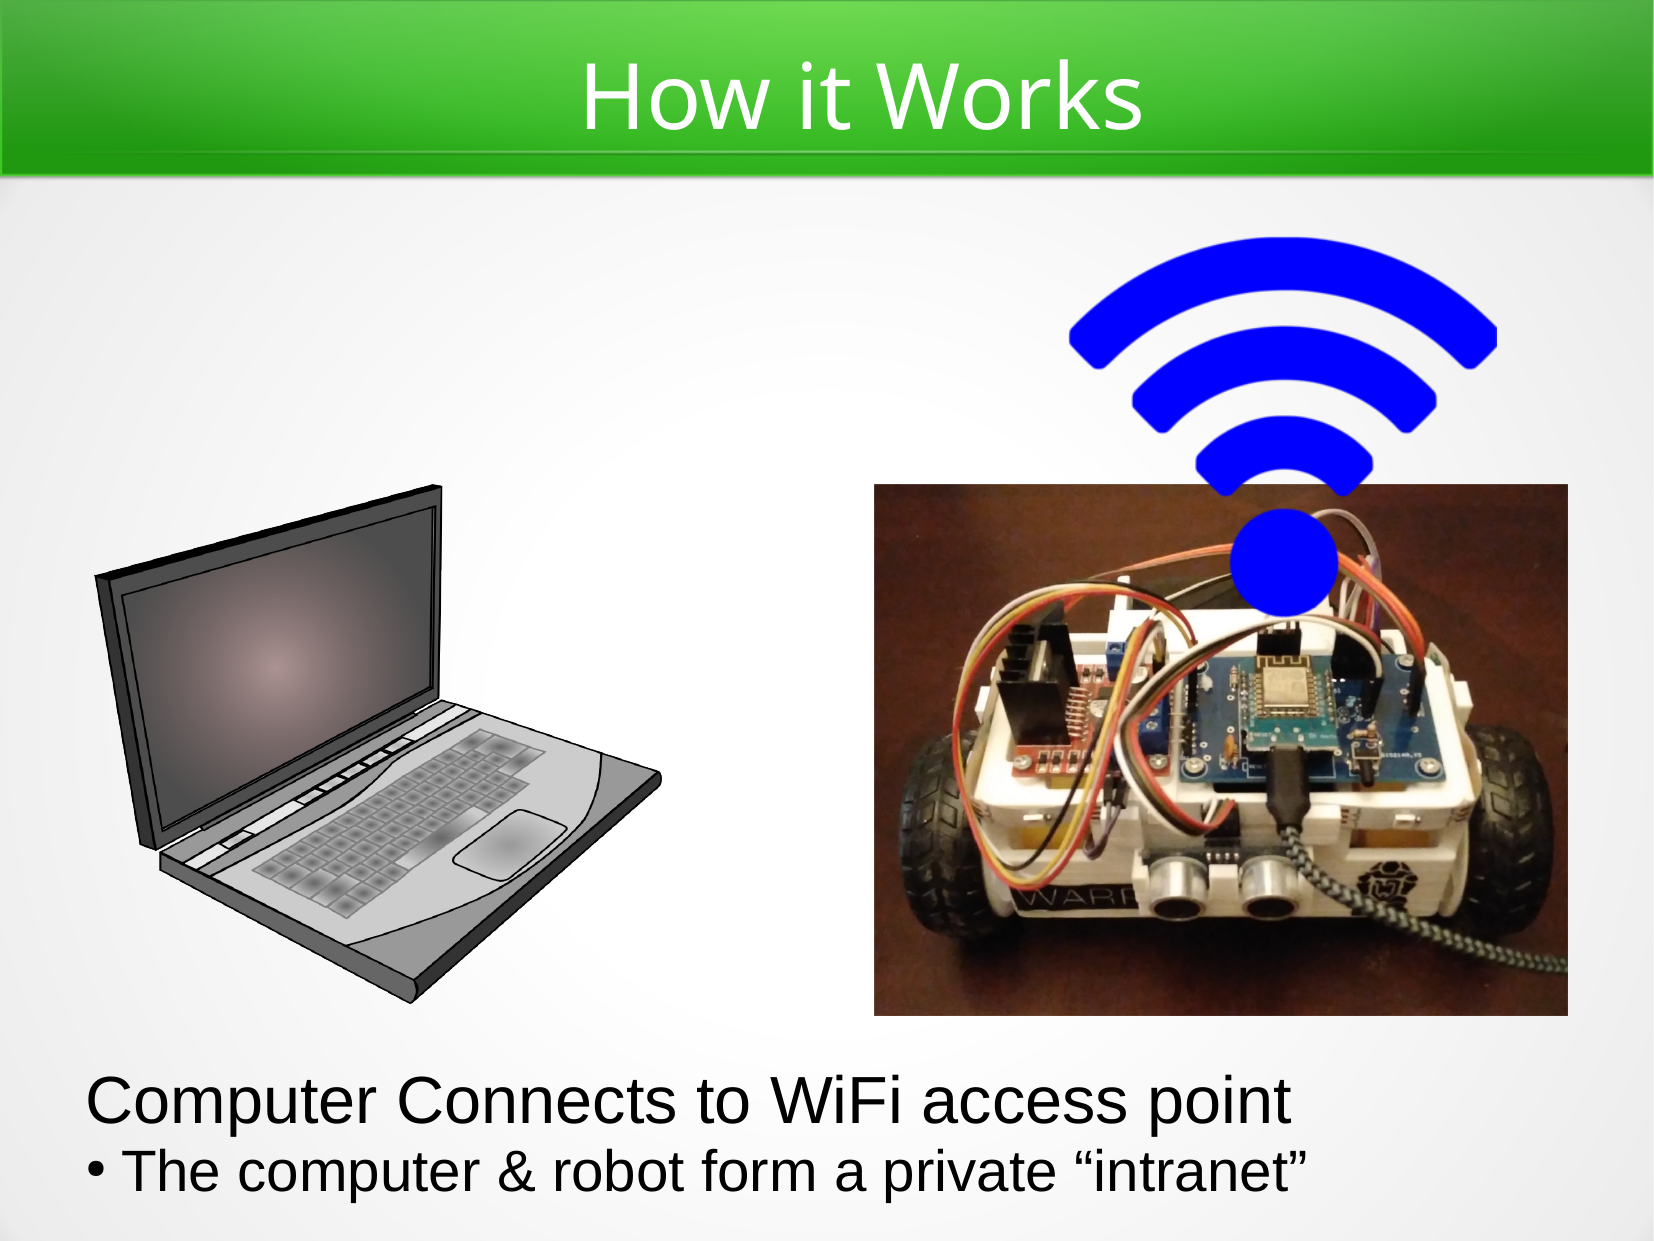

# How it Works
Computer Connects to WiFi access point
The computer & robot form a private “intranet”